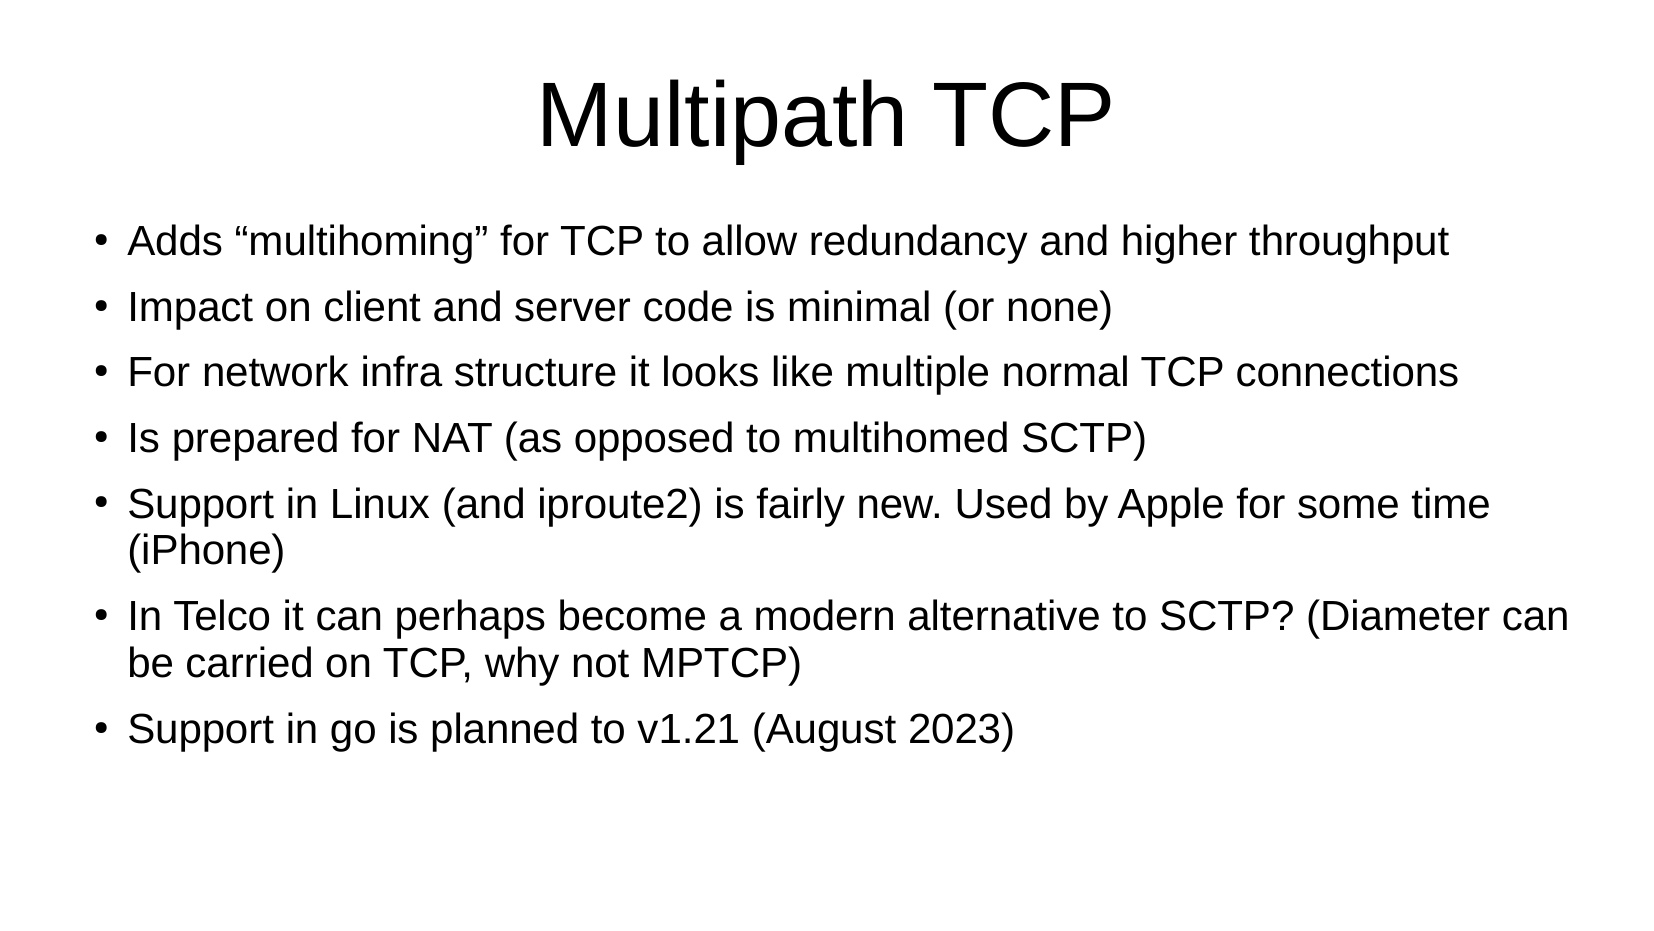

# Multipath TCP
Adds “multihoming” for TCP to allow redundancy and higher throughput
Impact on client and server code is minimal (or none)
For network infra structure it looks like multiple normal TCP connections
Is prepared for NAT (as opposed to multihomed SCTP)
Support in Linux (and iproute2) is fairly new. Used by Apple for some time (iPhone)
In Telco it can perhaps become a modern alternative to SCTP? (Diameter can be carried on TCP, why not MPTCP)
Support in go is planned to v1.21 (August 2023)